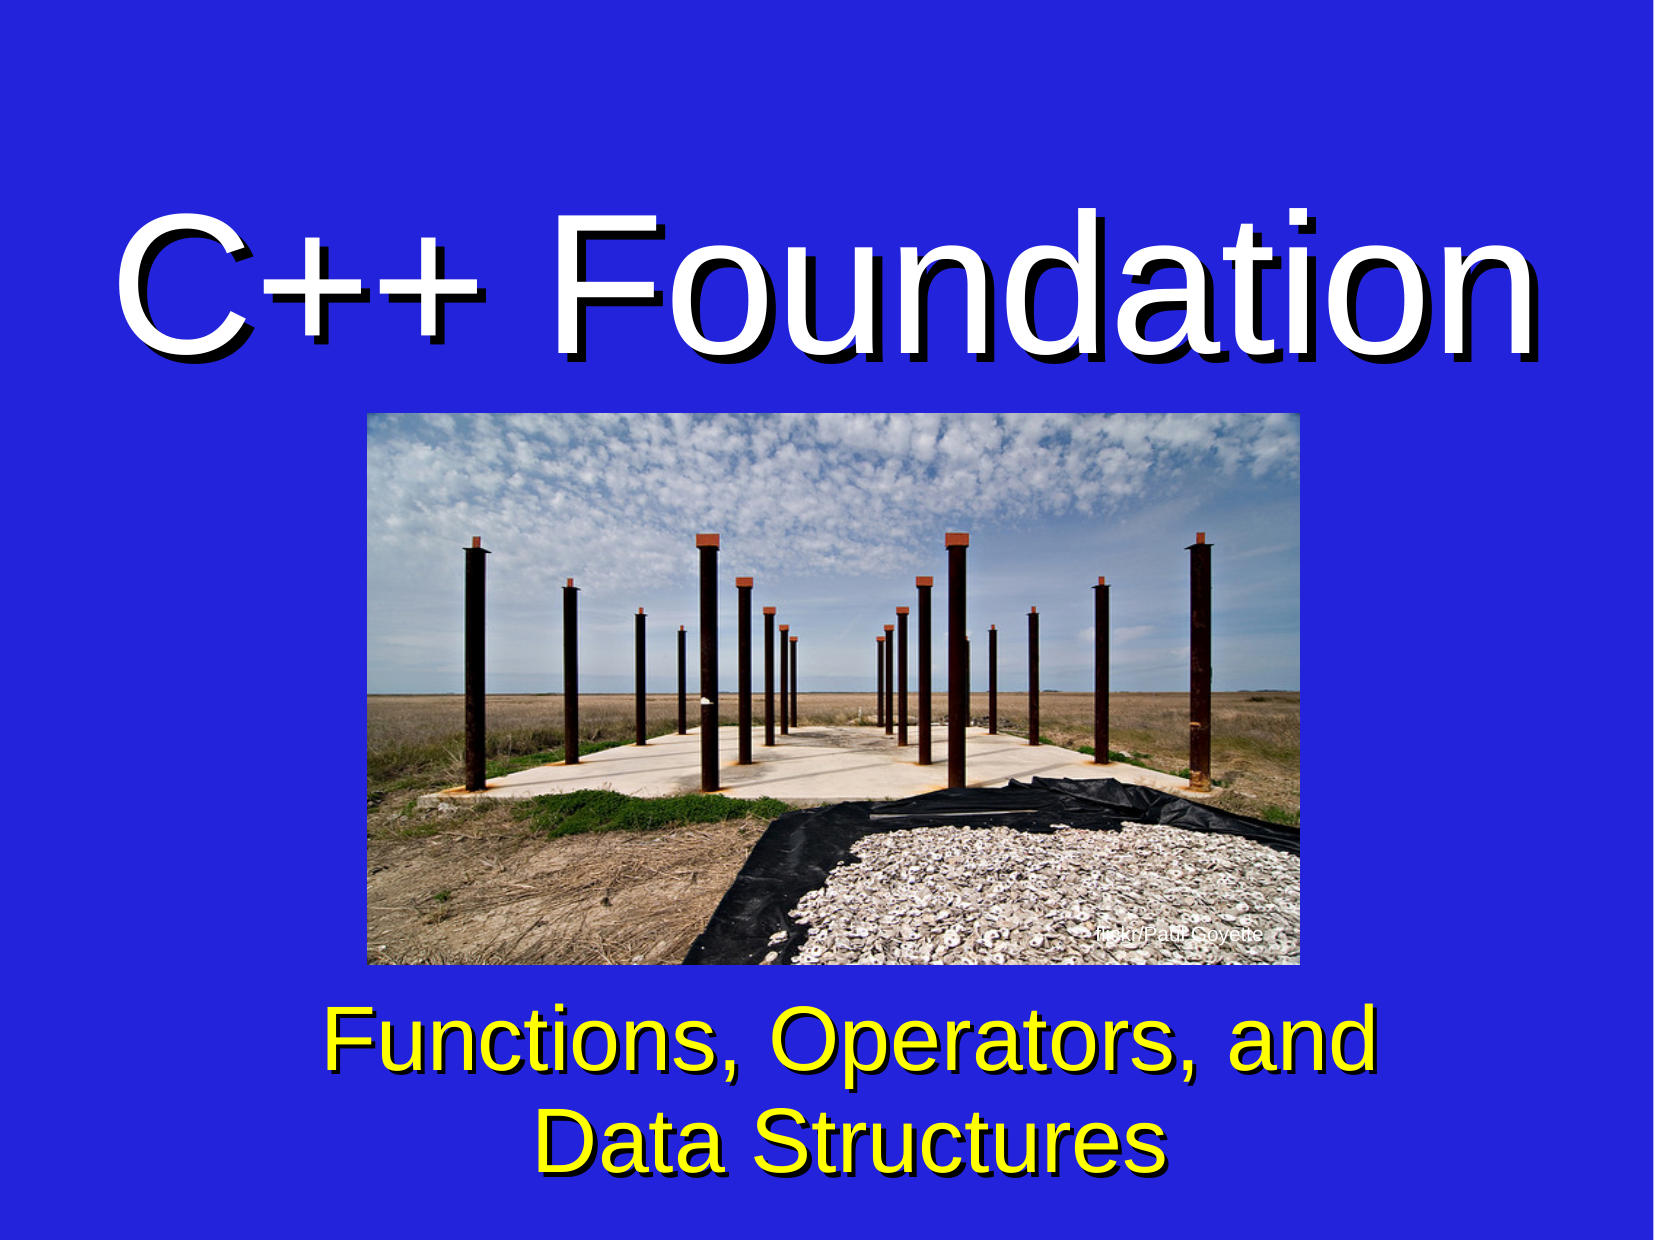

#
C++ Foundation
flickr/Paul Goyette
Functions, Operators, and
Data Structures